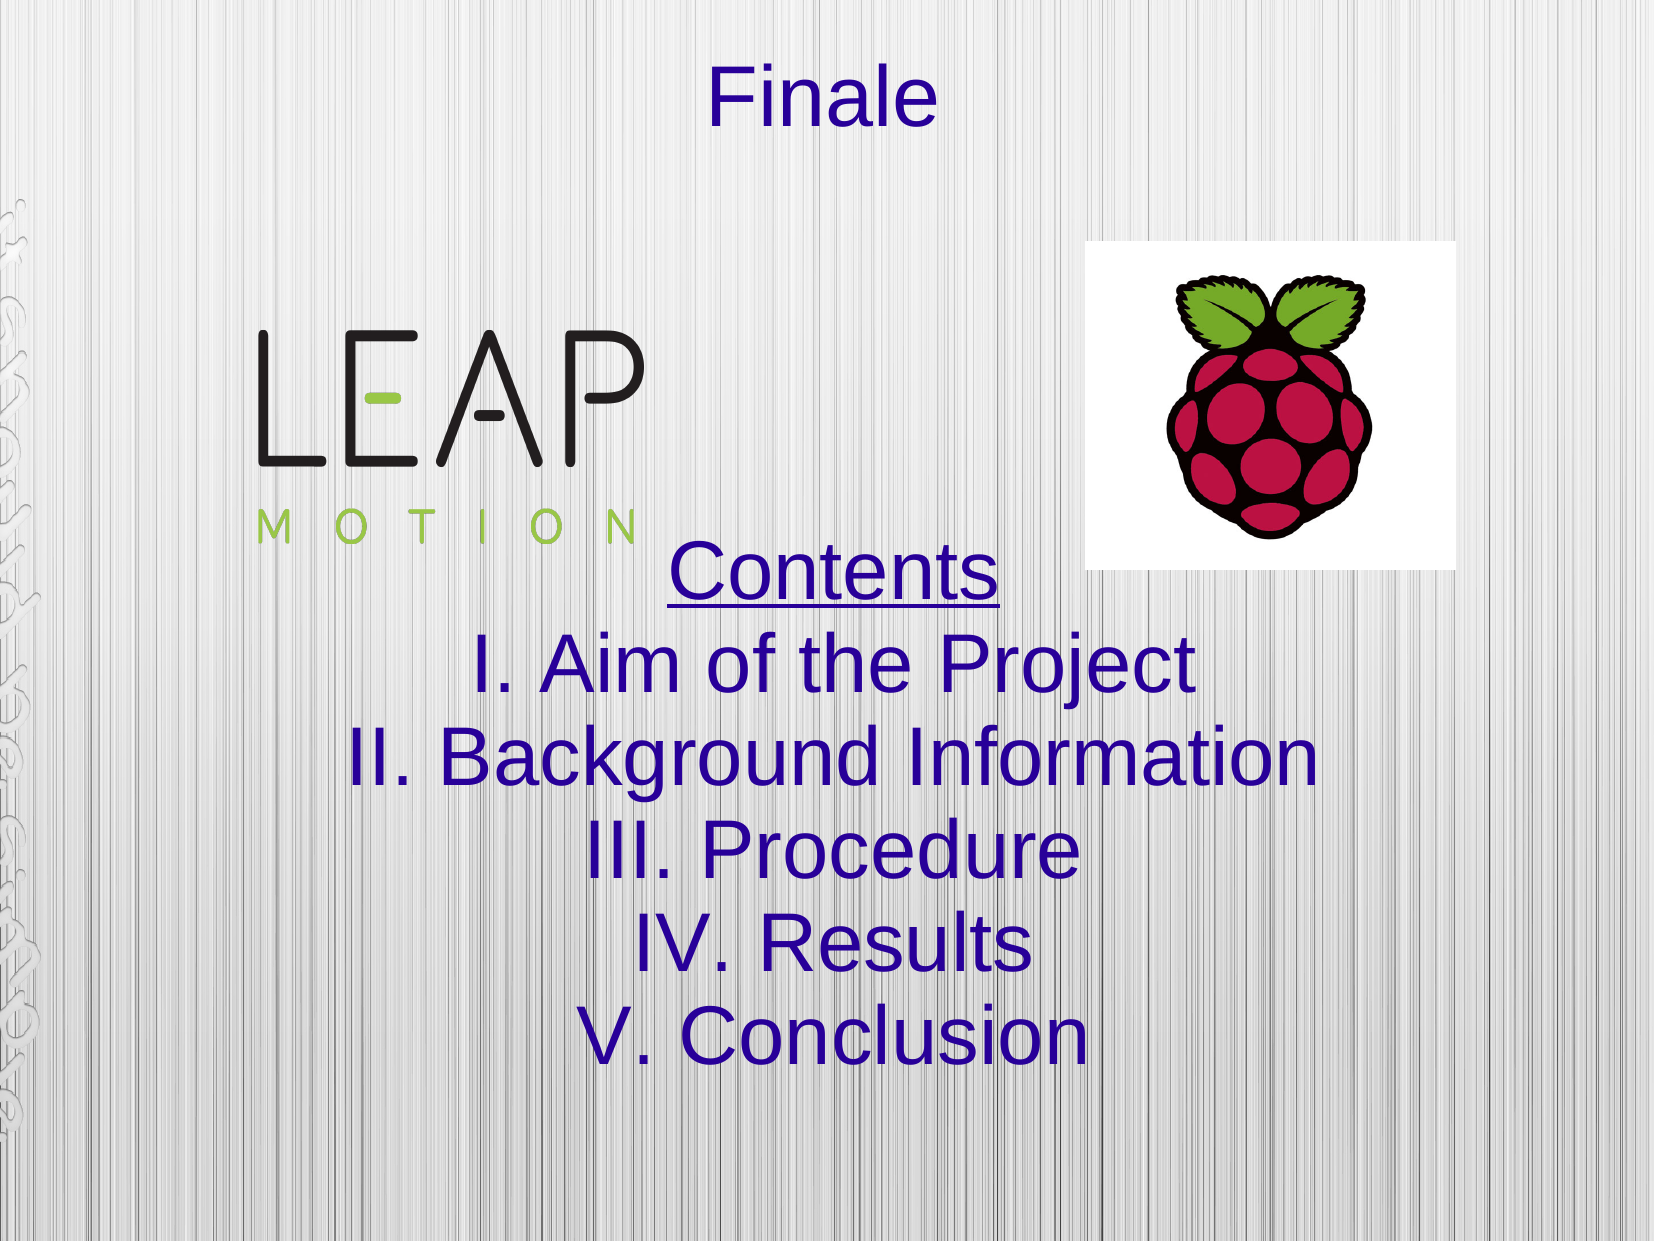

# Finale
Contents
I. Aim of the Project
II. Background Information
III. Procedure
IV. Results
V. Conclusion